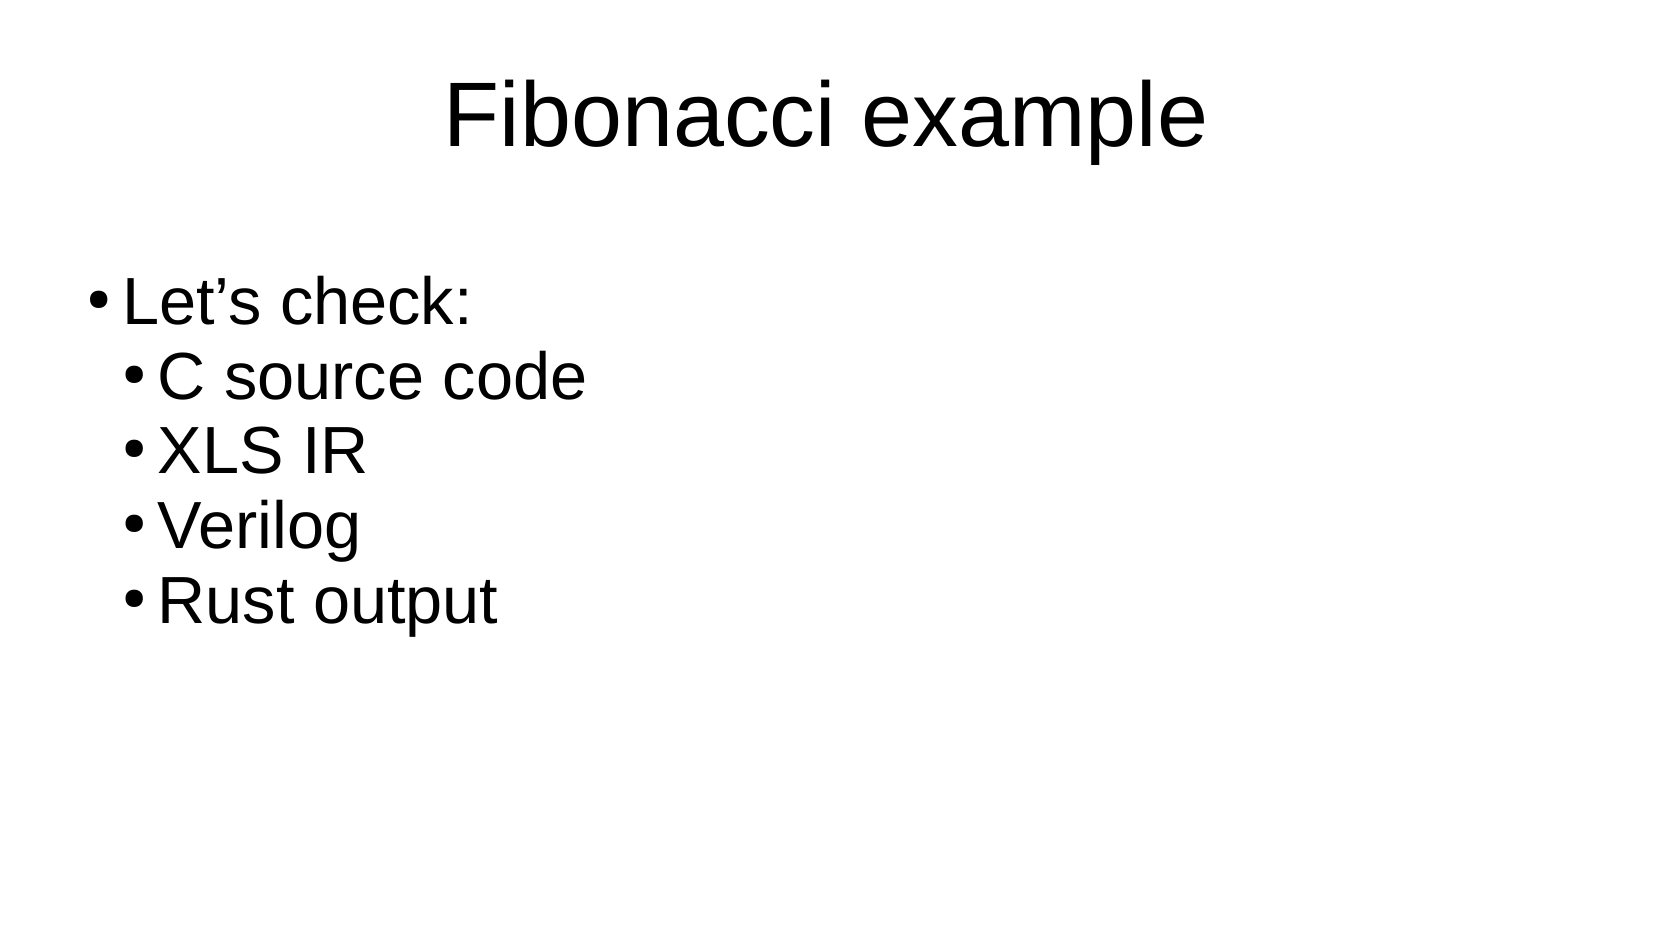

# Fibonacci example
Let’s check:
C source code
XLS IR
Verilog
Rust output